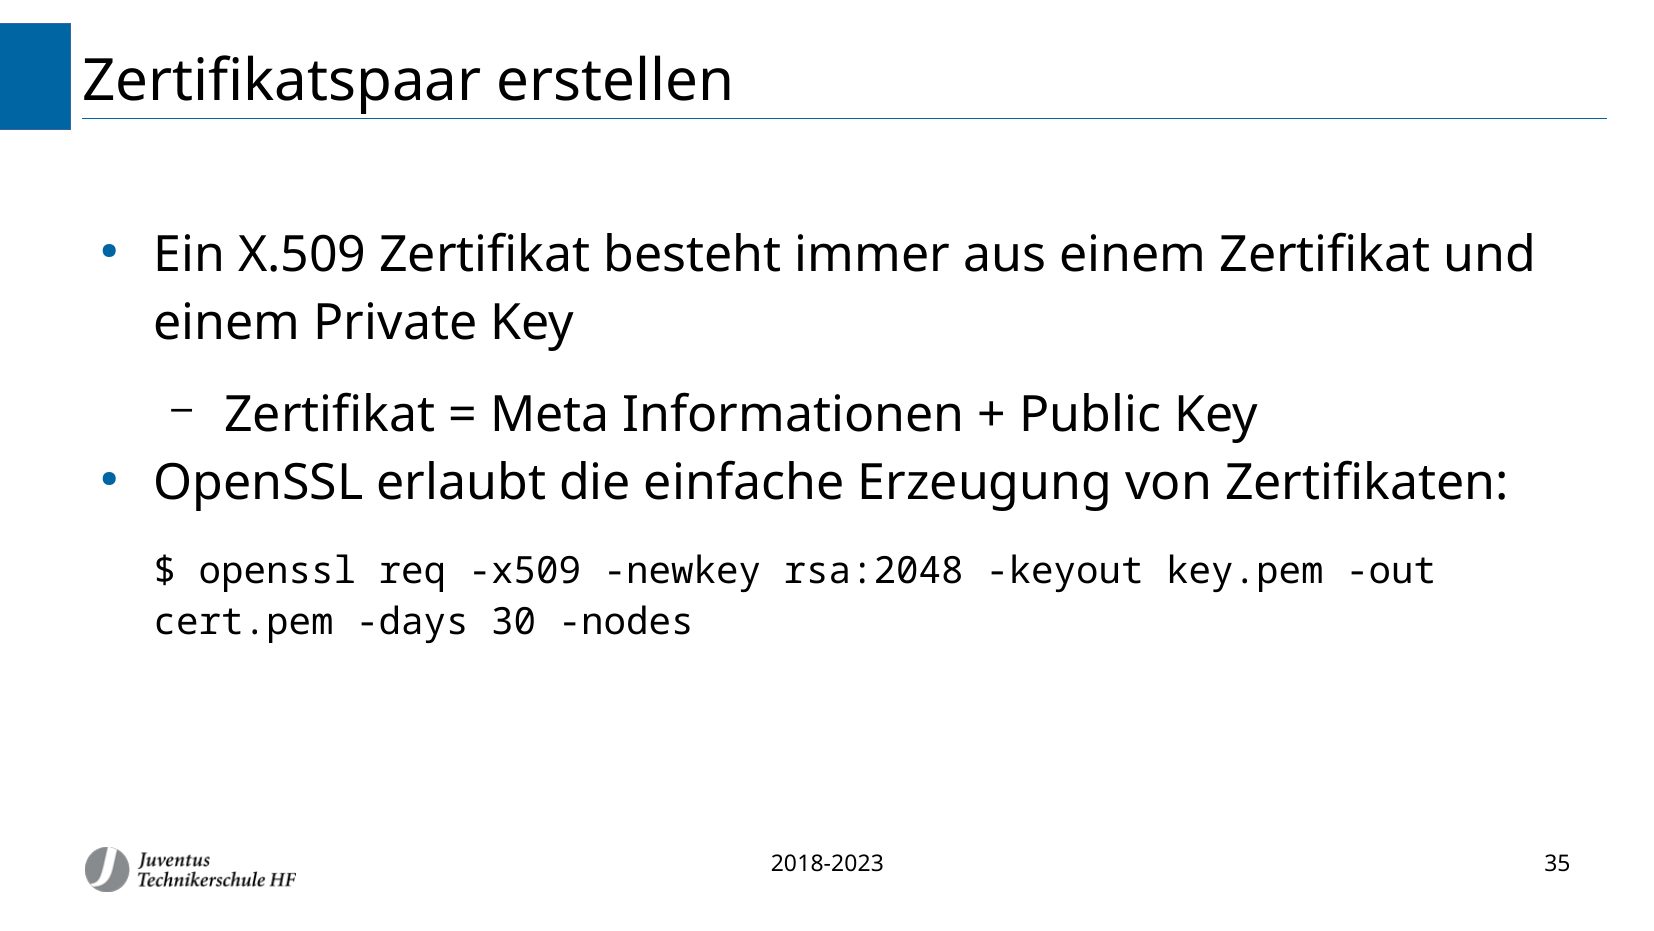

# Zertifikatspaar erstellen
Ein X.509 Zertifikat besteht immer aus einem Zertifikat und einem Private Key
Zertifikat = Meta Informationen + Public Key
OpenSSL erlaubt die einfache Erzeugung von Zertifikaten:
$ openssl req -x509 -newkey rsa:2048 -keyout key.pem -out cert.pem -days 30 -nodes
2018-2023
35